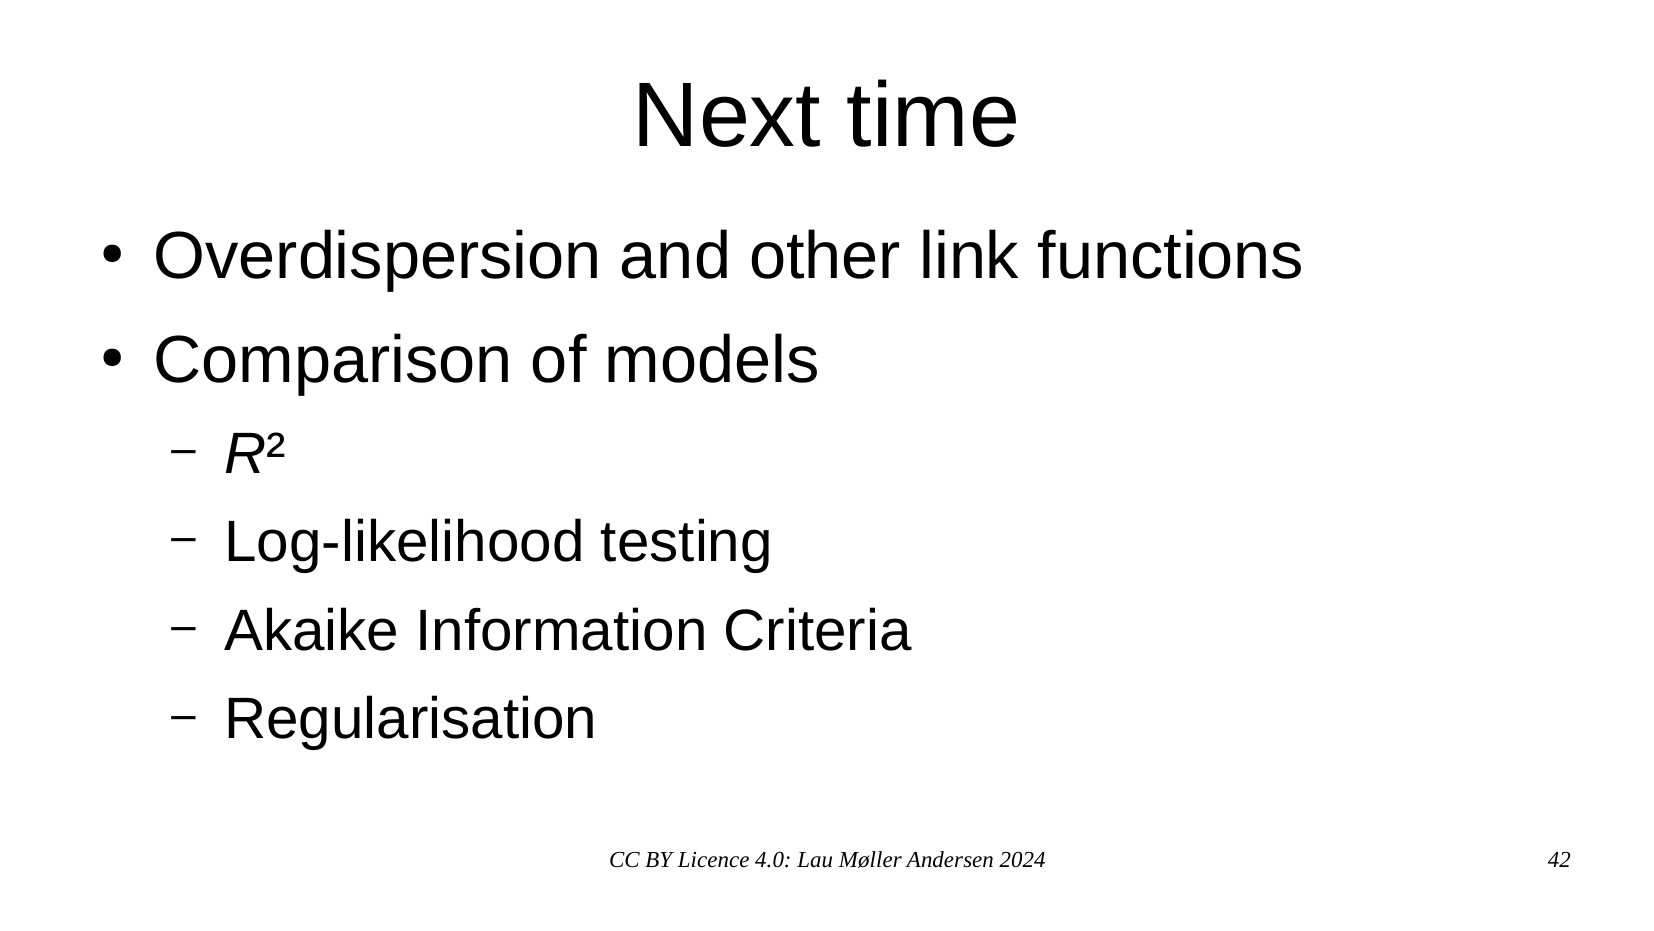

# Next time
Overdispersion and other link functions
Comparison of models
R²
Log-likelihood testing
Akaike Information Criteria
Regularisation
CC BY Licence 4.0: Lau Møller Andersen 2024
42